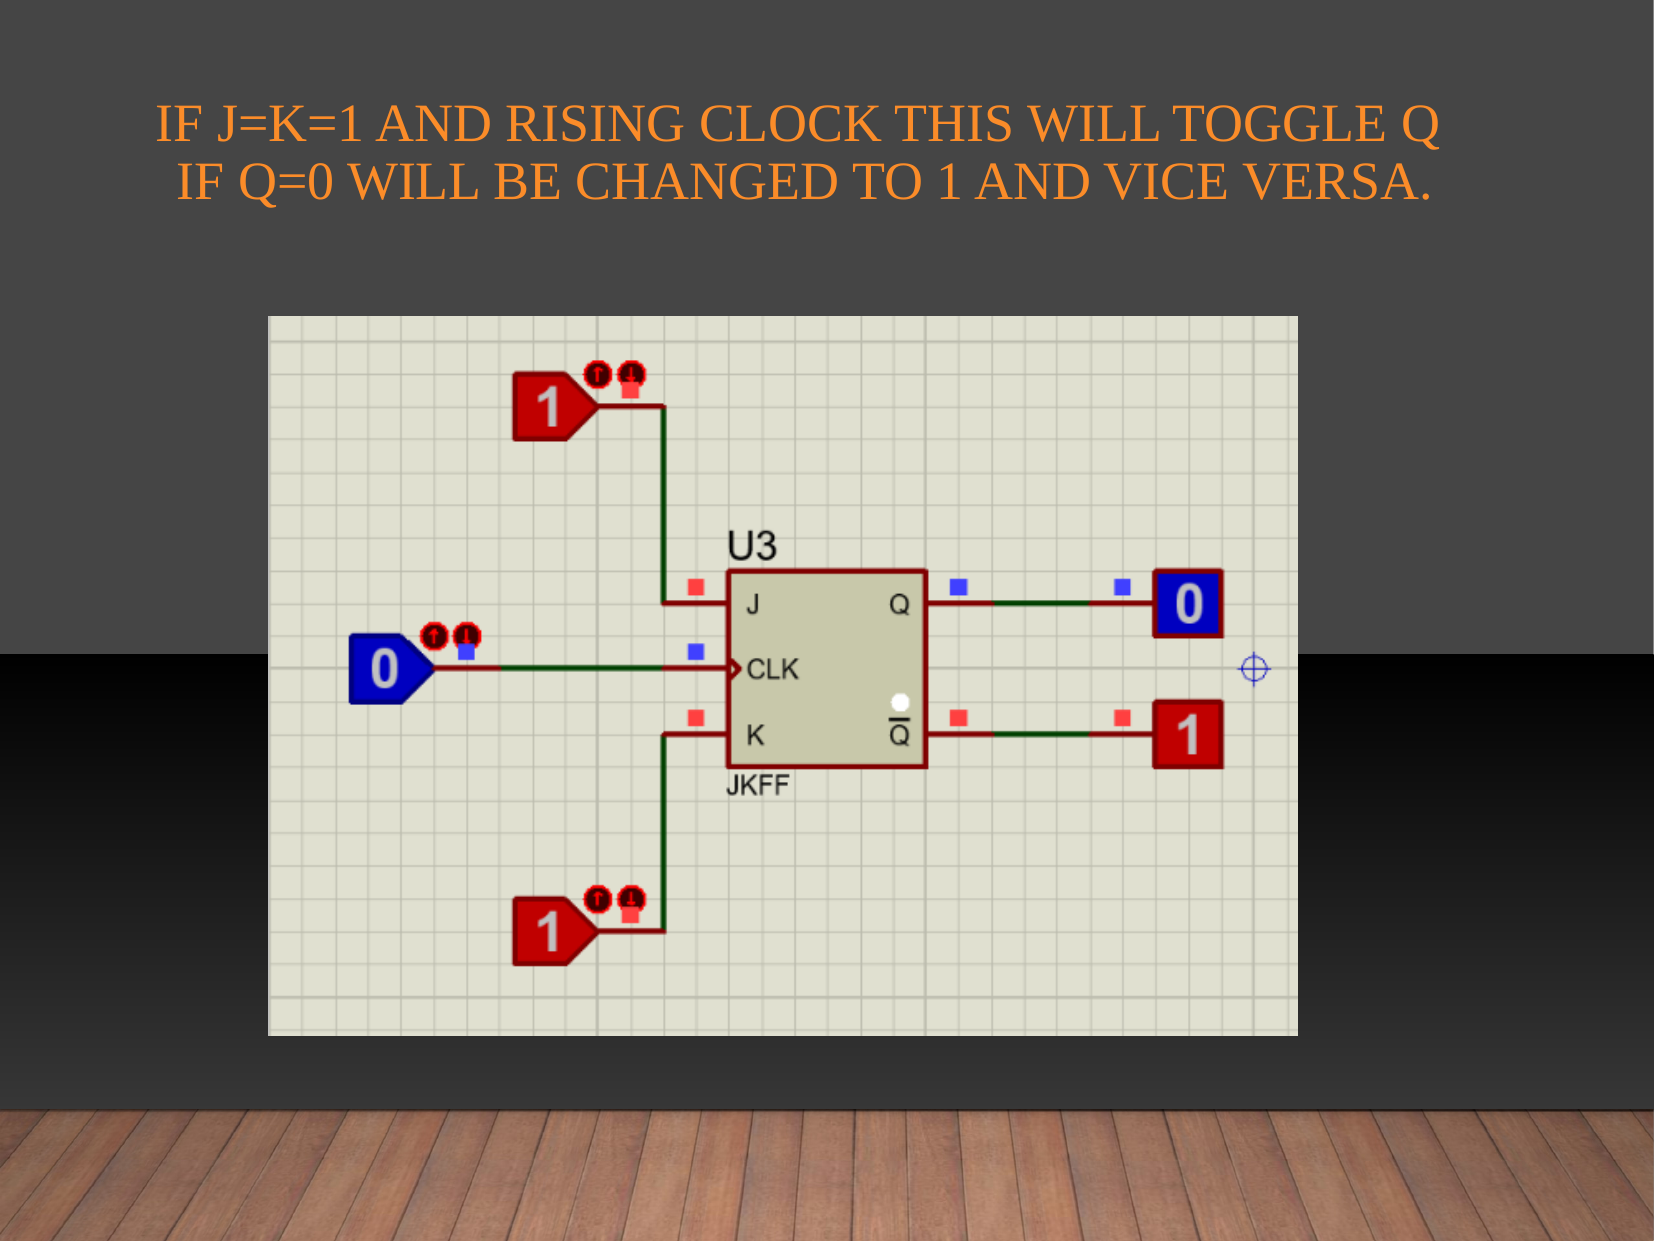

# if j=k=1 and rising clock this will toggle Q If Q=0 will be changed to 1 and vice versa.